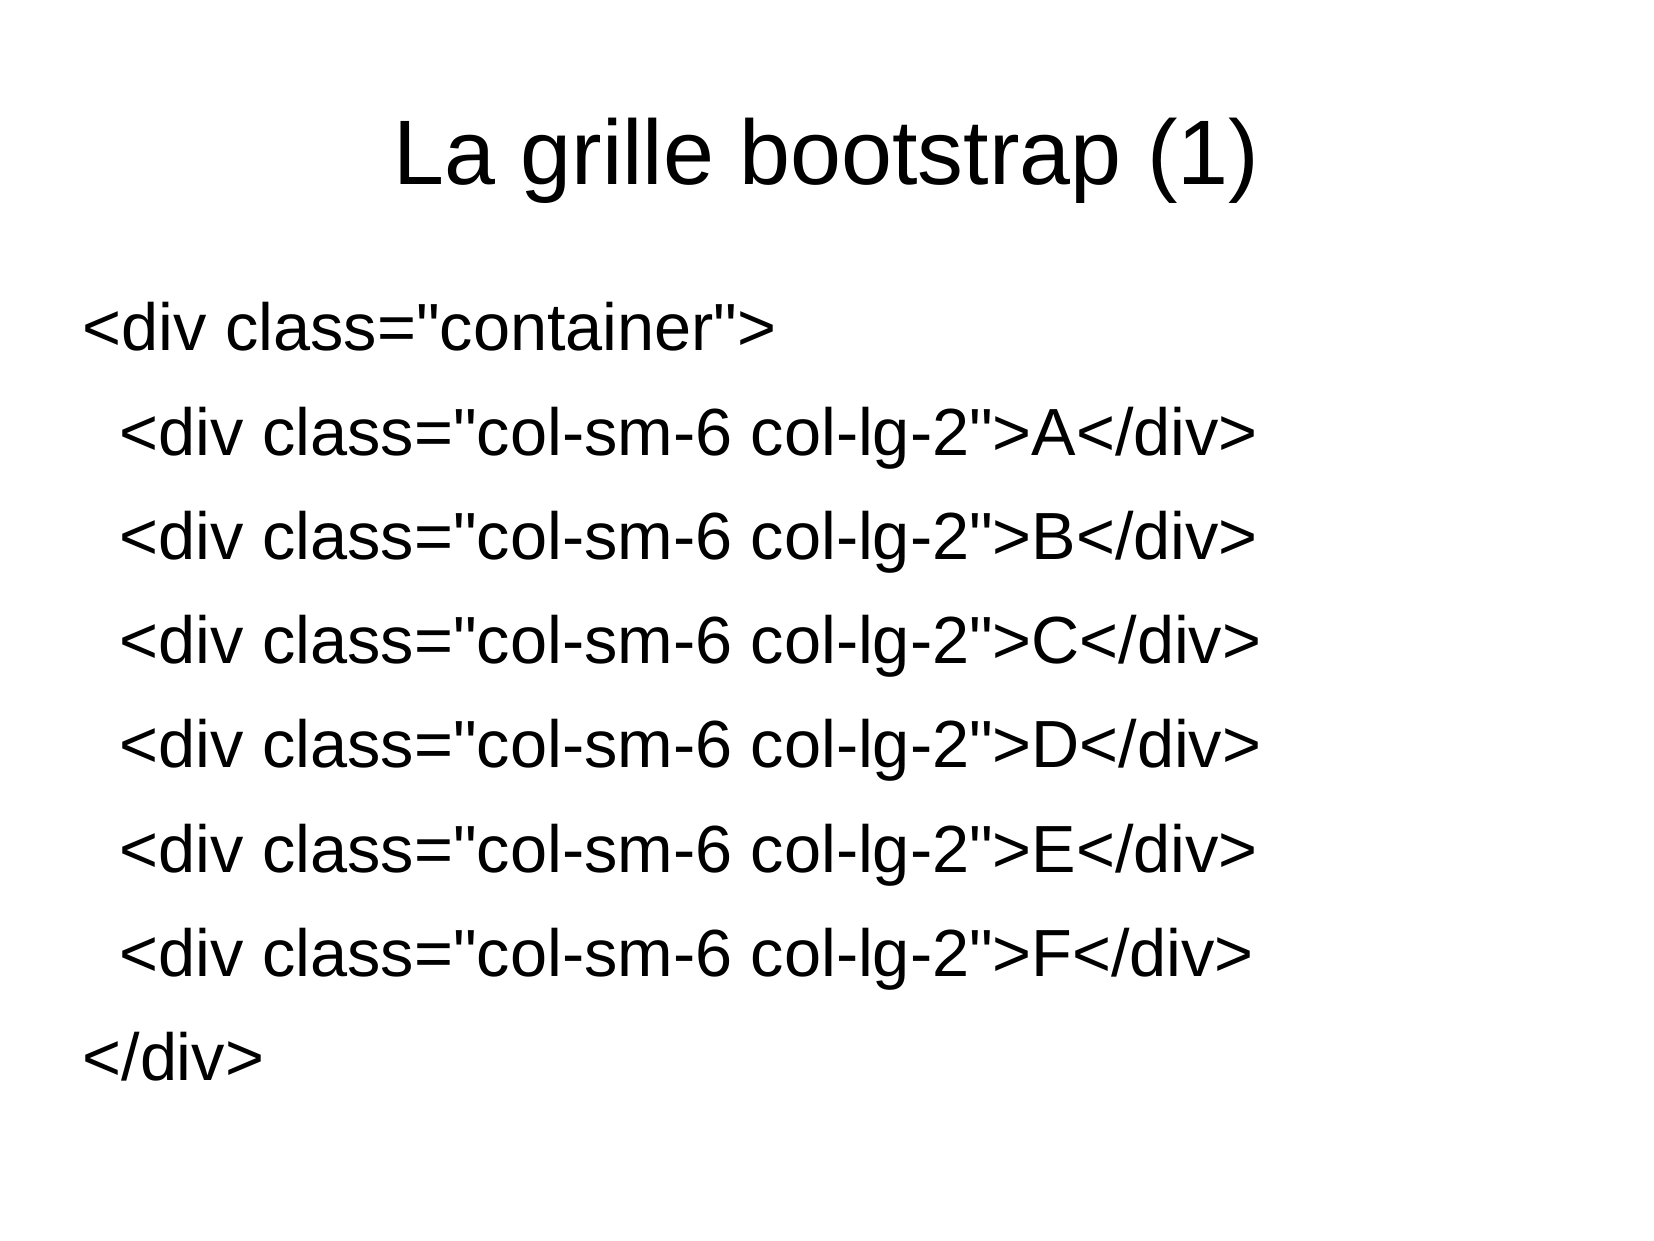

# La grille bootstrap (1)
<div class="container">
 <div class="col-sm-6 col-lg-2">A</div>
 <div class="col-sm-6 col-lg-2">B</div>
 <div class="col-sm-6 col-lg-2">C</div>
 <div class="col-sm-6 col-lg-2">D</div>
 <div class="col-sm-6 col-lg-2">E</div>
 <div class="col-sm-6 col-lg-2">F</div>
</div>